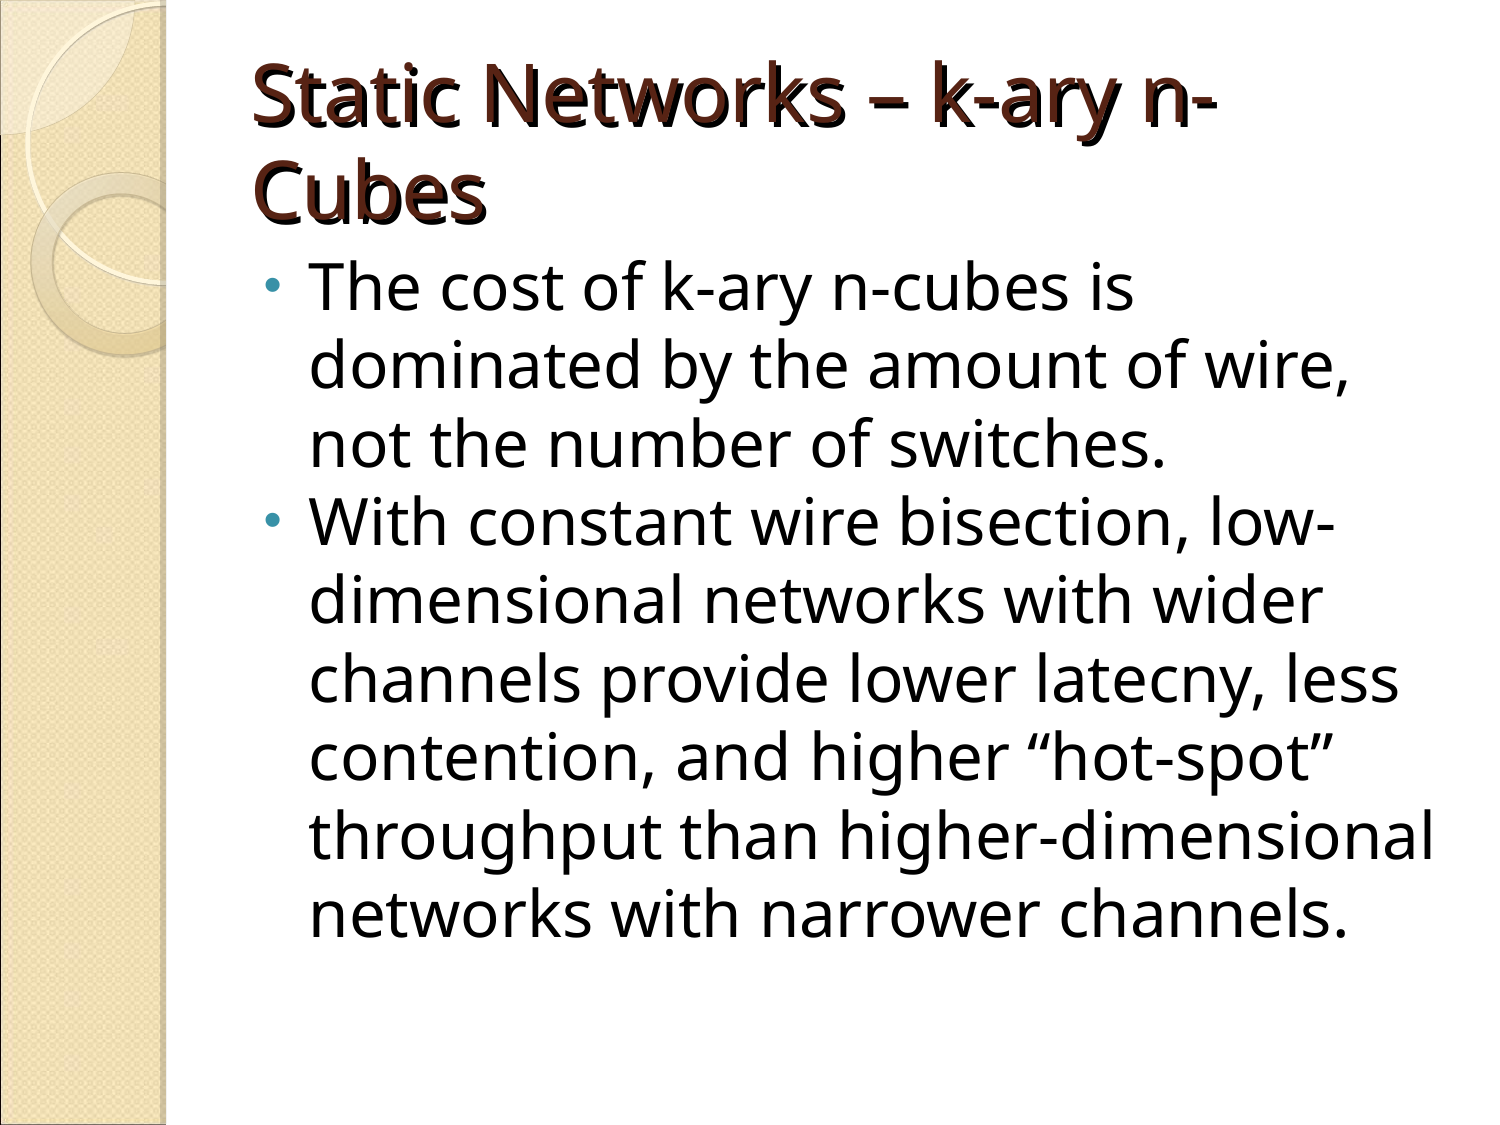

# Static Networks – k-ary n-Cubes
The cost of k-ary n-cubes is dominated by the amount of wire, not the number of switches.
With constant wire bisection, low-dimensional networks with wider channels provide lower latecny, less contention, and higher “hot-spot” throughput than higher-dimensional networks with narrower channels.